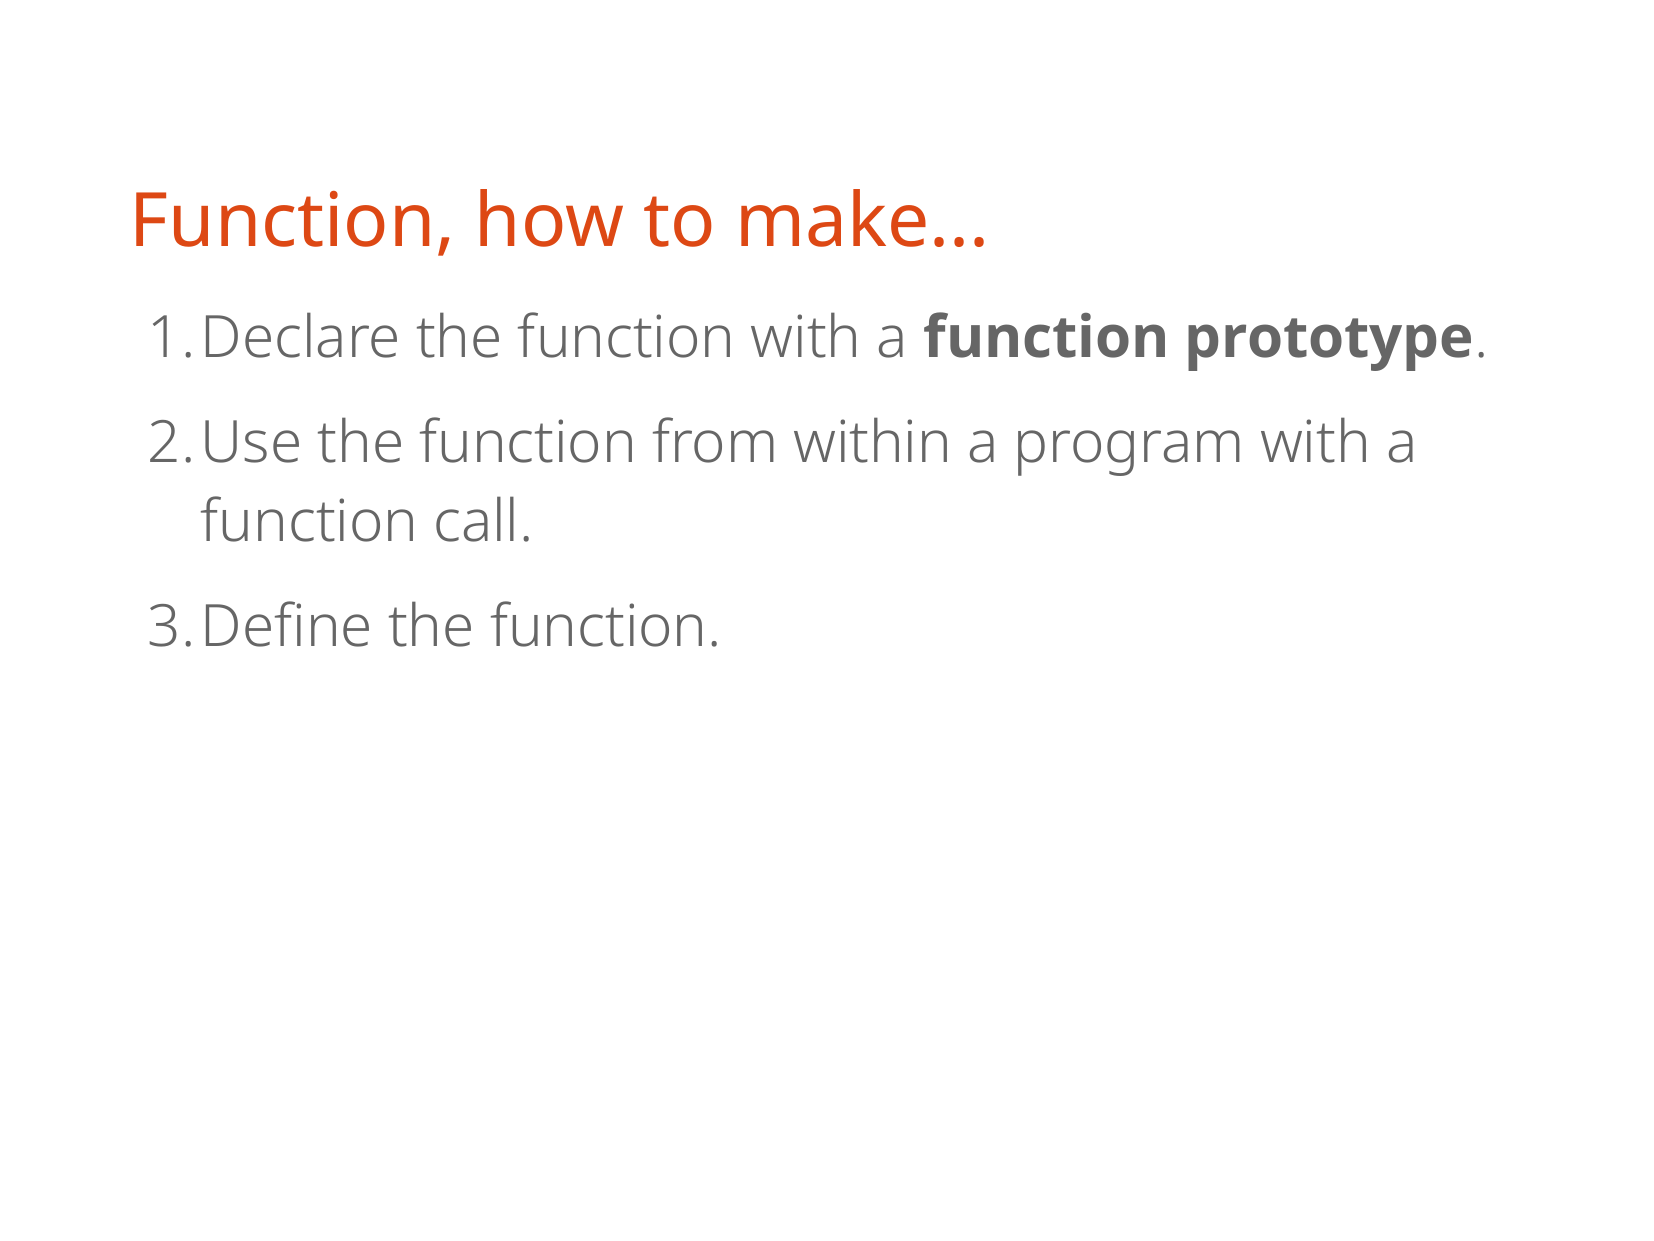

# Function, how to make...
Declare the function with a function prototype.
Use the function from within a program with a function call.
Define the function.